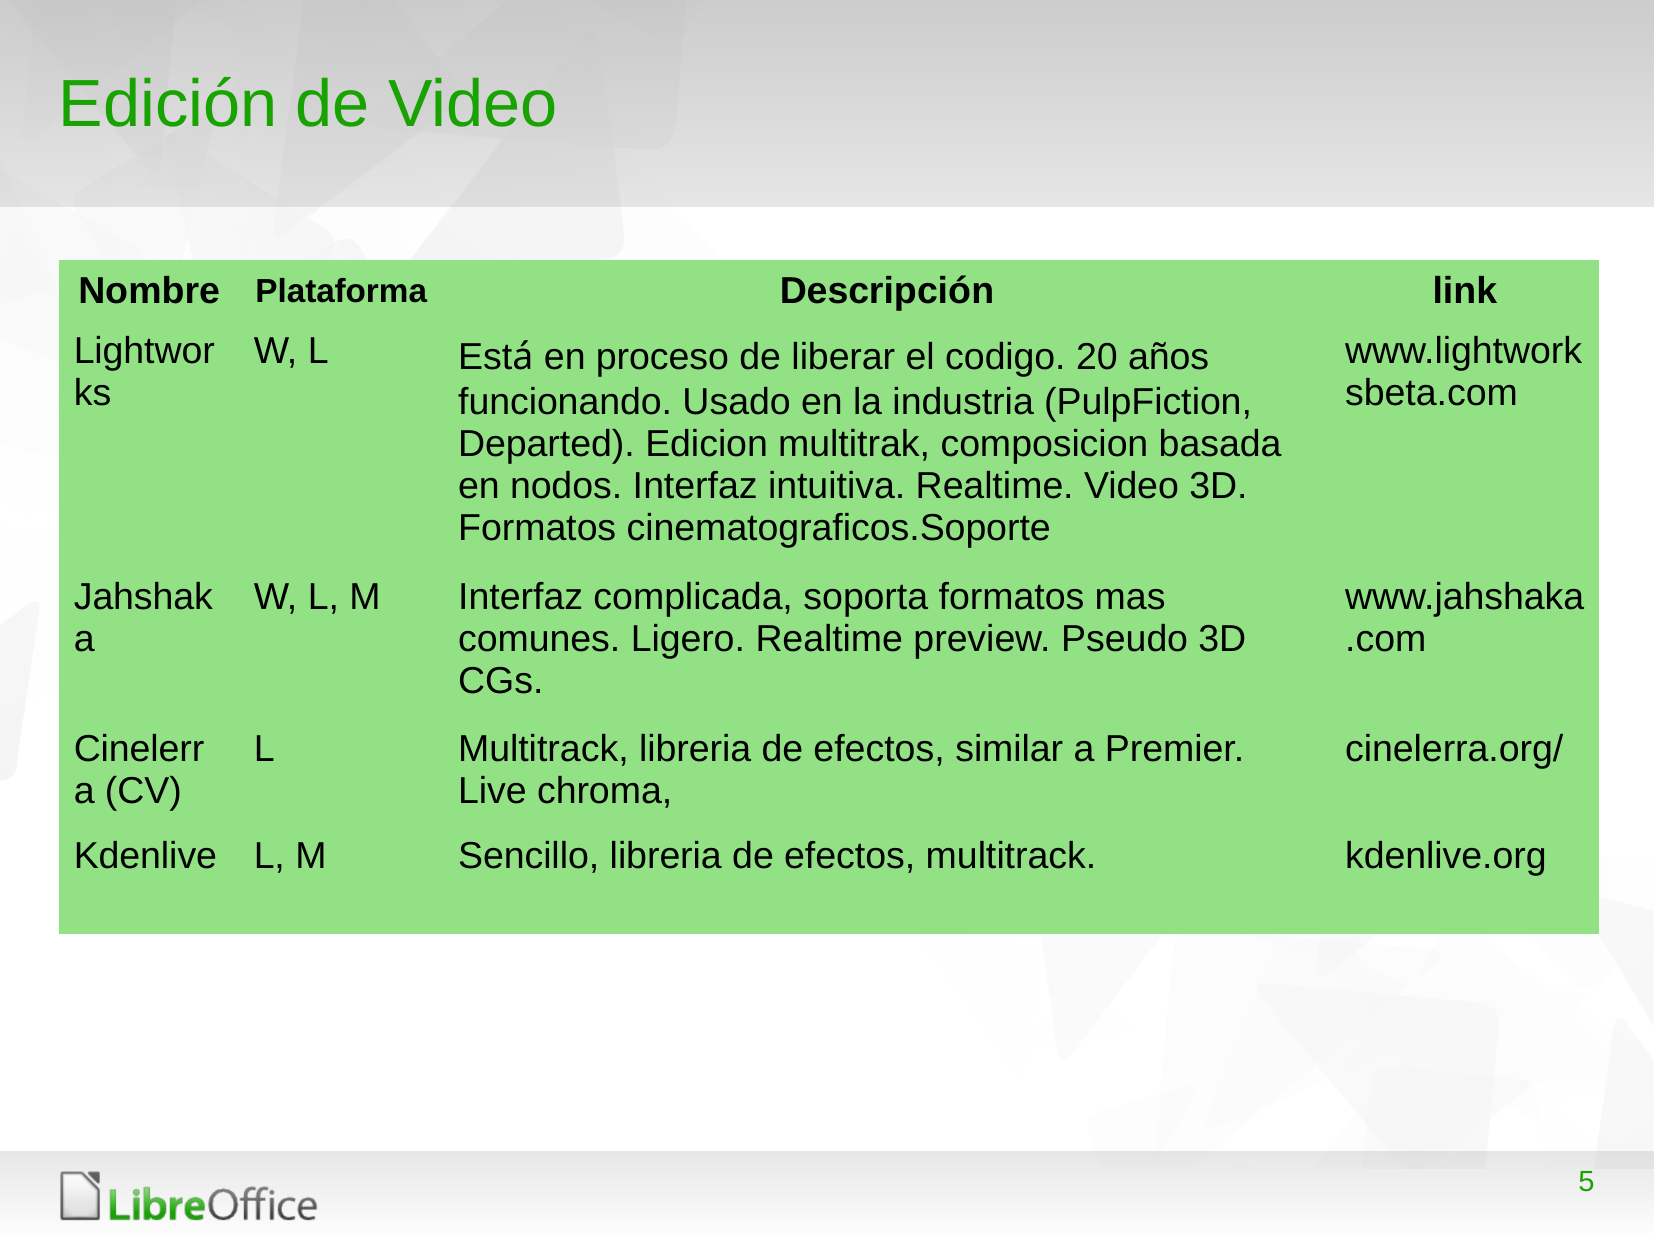

# Edición de Video
| Nombre | Plataforma | Descripción | link |
| --- | --- | --- | --- |
| Lightworks | W, L | Está en proceso de liberar el codigo. 20 años funcionando. Usado en la industria (PulpFiction, Departed). Edicion multitrak, composicion basada en nodos. Interfaz intuitiva. Realtime. Video 3D. Formatos cinematograficos.Soporte | www.lightworksbeta.com |
| Jahshaka | W, L, M | Interfaz complicada, soporta formatos mas comunes. Ligero. Realtime preview. Pseudo 3D CGs. | www.jahshaka.com |
| Cinelerra (CV) | L | Multitrack, libreria de efectos, similar a Premier. Live chroma, | cinelerra.org/ |
| Kdenlive | L, M | Sencillo, libreria de efectos, multitrack. | kdenlive.org |
5